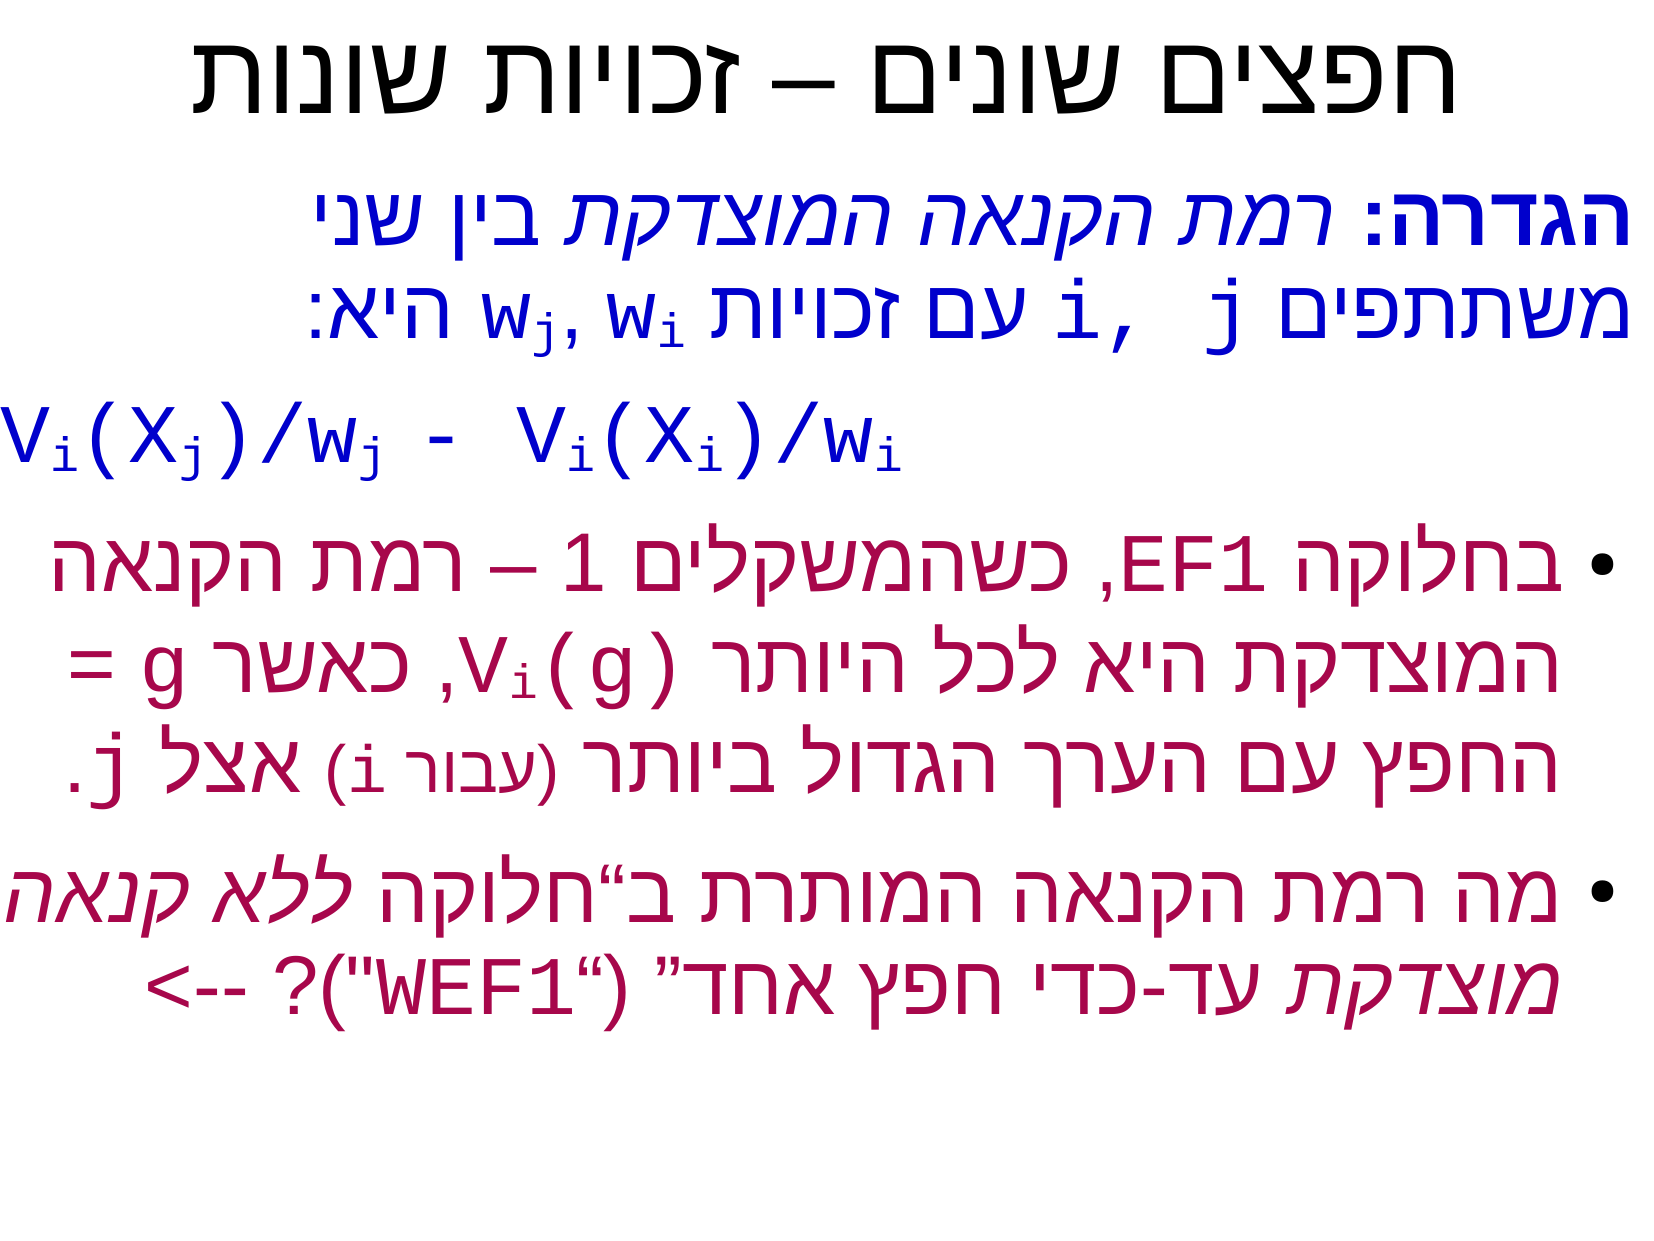

# חפצים שונים – זכויות שונות
הגדרה: רמת הקנאה המוצדקת בין שני משתתפים i, j עם זכויות wj, wi היא:
Vi(Xj)/wj - Vi(Xi)/wi
בחלוקה EF1, כשהמשקלים 1 – רמת הקנאה המוצדקת היא לכל היותר Vi(g), כאשר g = החפץ עם הערך הגדול ביותר (עבור i) אצל j.
מה רמת הקנאה המותרת ב“חלוקה ללא קנאה מוצדקת עד-כדי חפץ אחד” (“WEF1")? -->